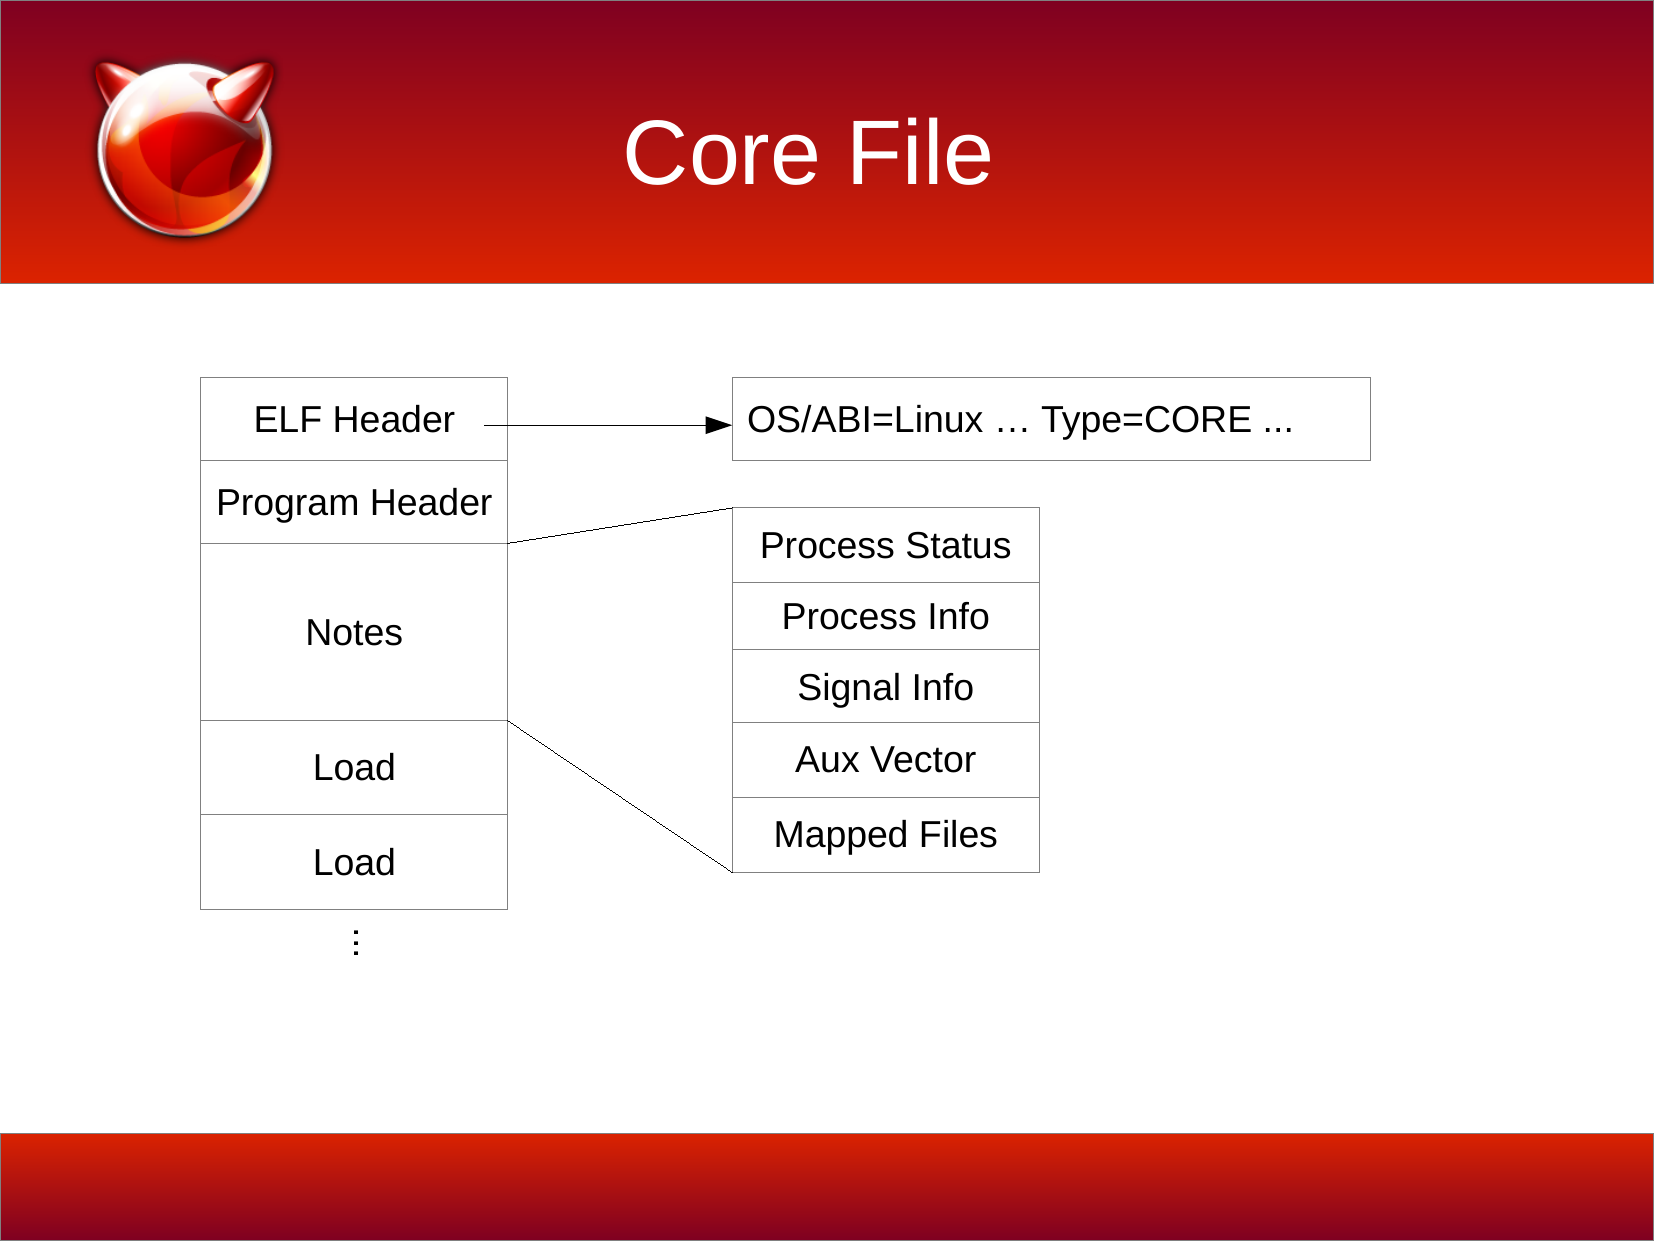

# Core File
ELF Header
OS/ABI=Linux … Type=CORE ...
Program Header
Process Status
Process Info
Signal Info
Aux Vector
Mapped Files
Notes
Load
Load
...